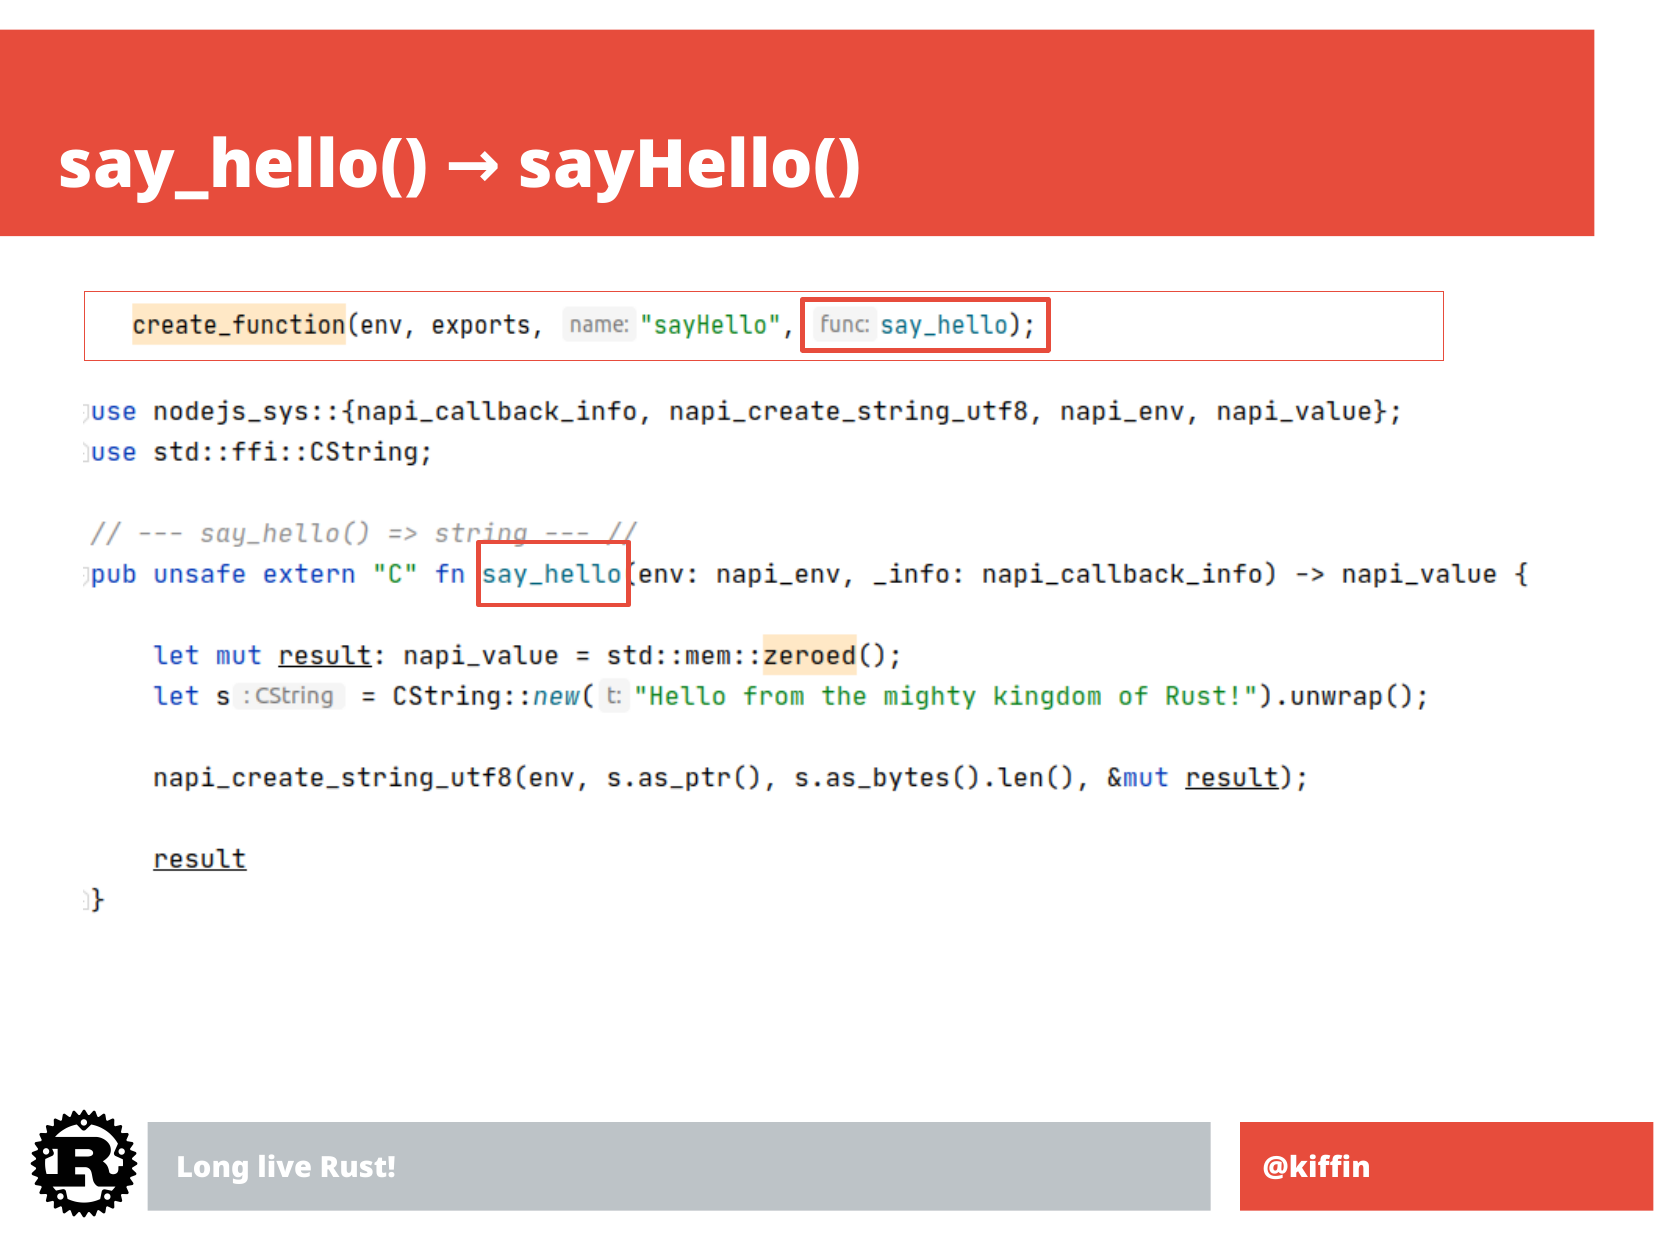

# say_hello() → sayHello()
Long live Rust!
@kiffin